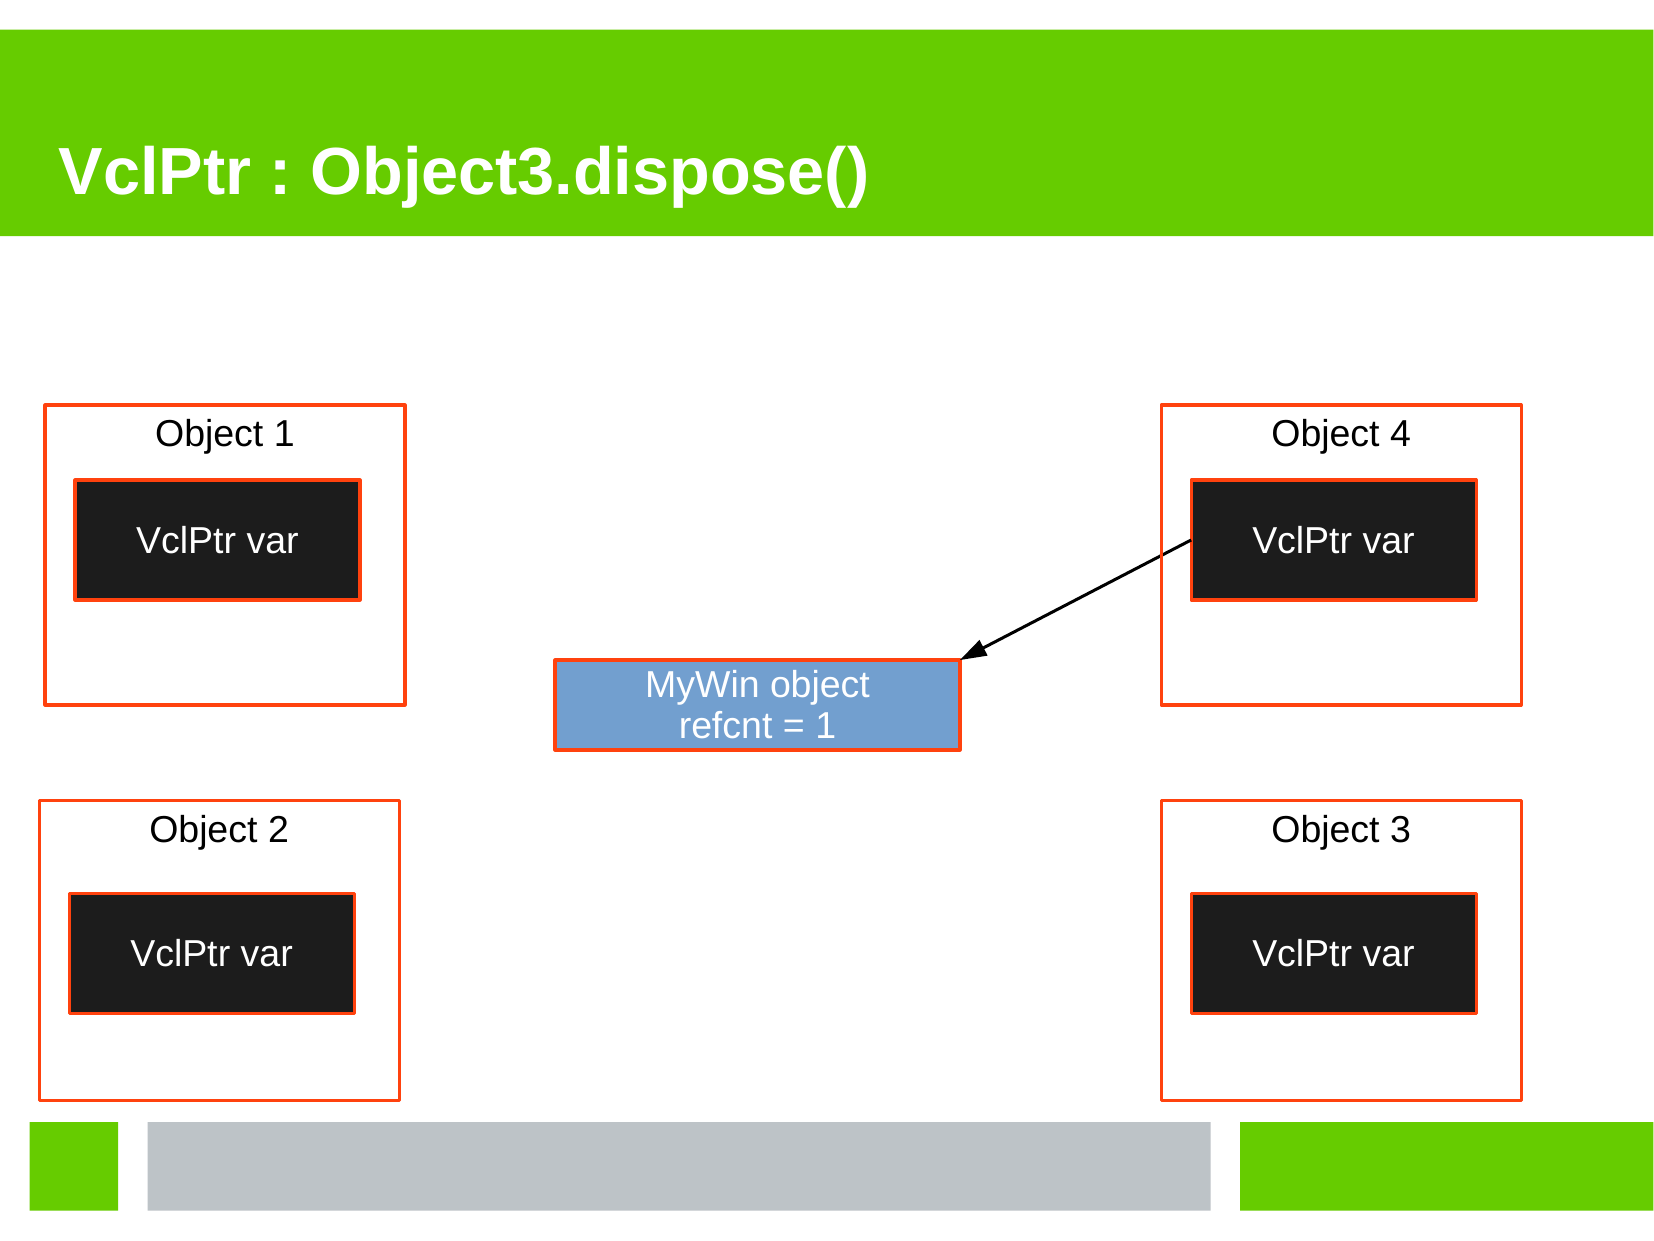

# VclPtr : Object3.dispose()
Object 1
Object 4
VclPtr var
VclPtr var
MyWin object
refcnt = 1
Object 2
Object 3
VclPtr var
VclPtr var